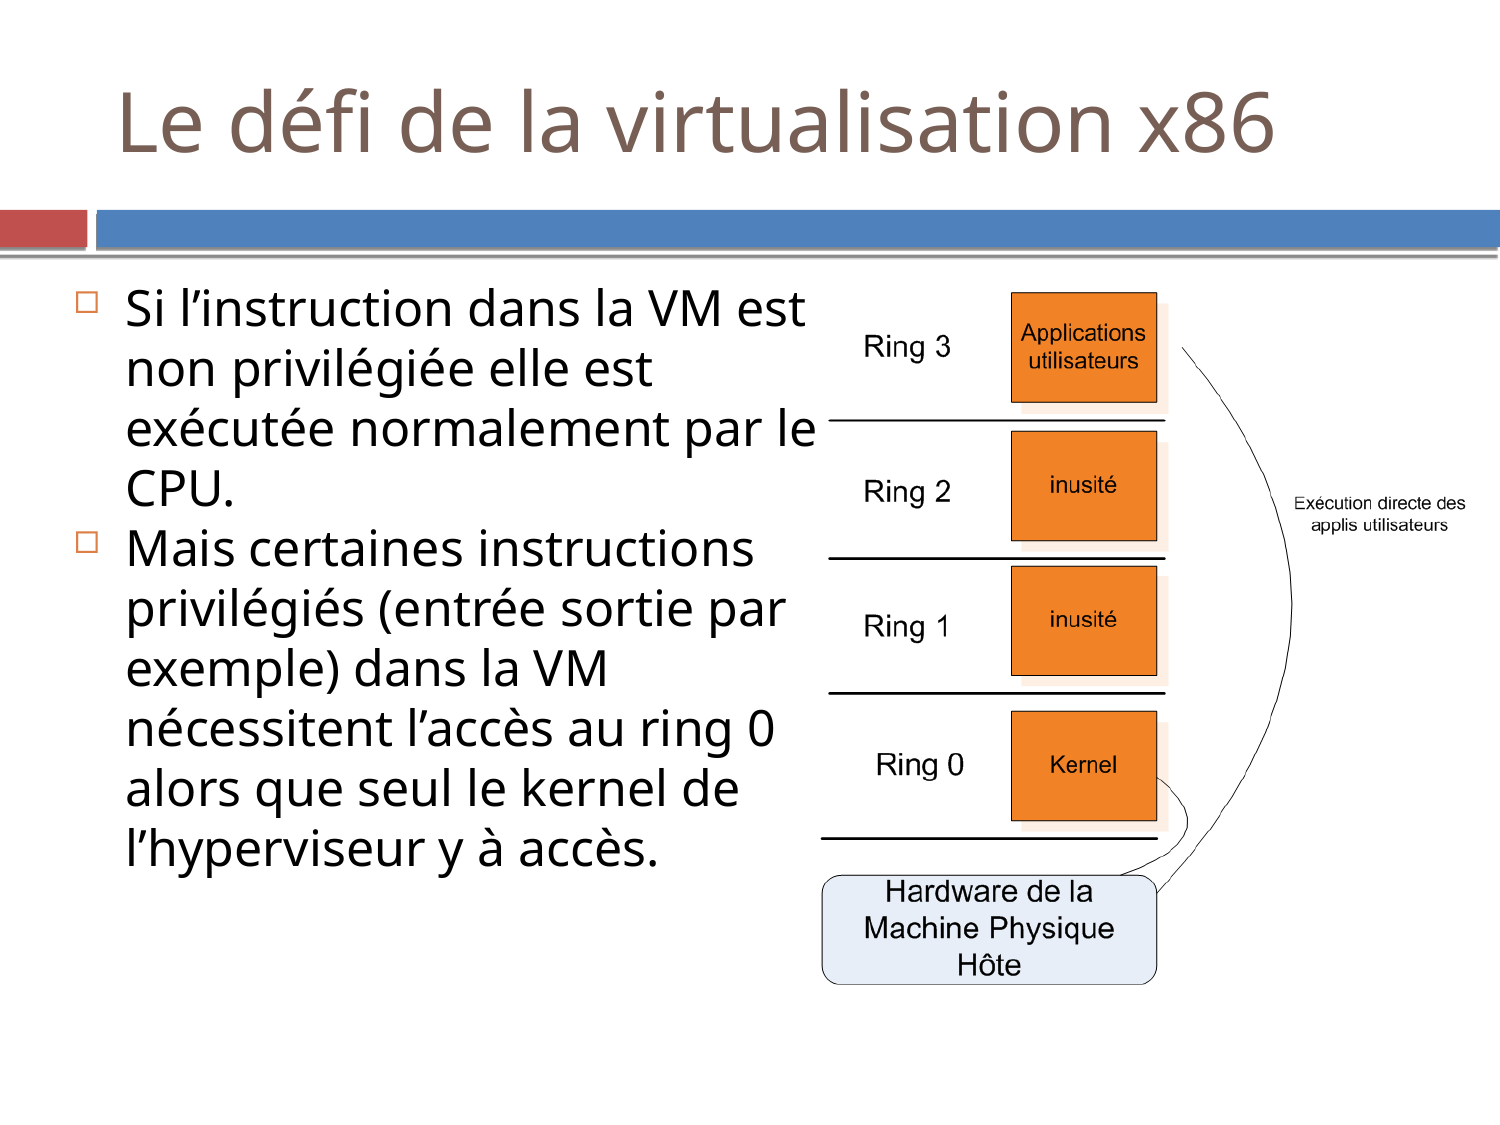

Le défi de la virtualisation x86
Si l’instruction dans la VM est non privilégiée elle est exécutée normalement par le CPU.
Mais certaines instructions privilégiés (entrée sortie par exemple) dans la VM nécessitent l’accès au ring 0 alors que seul le kernel de l’hyperviseur y à accès.